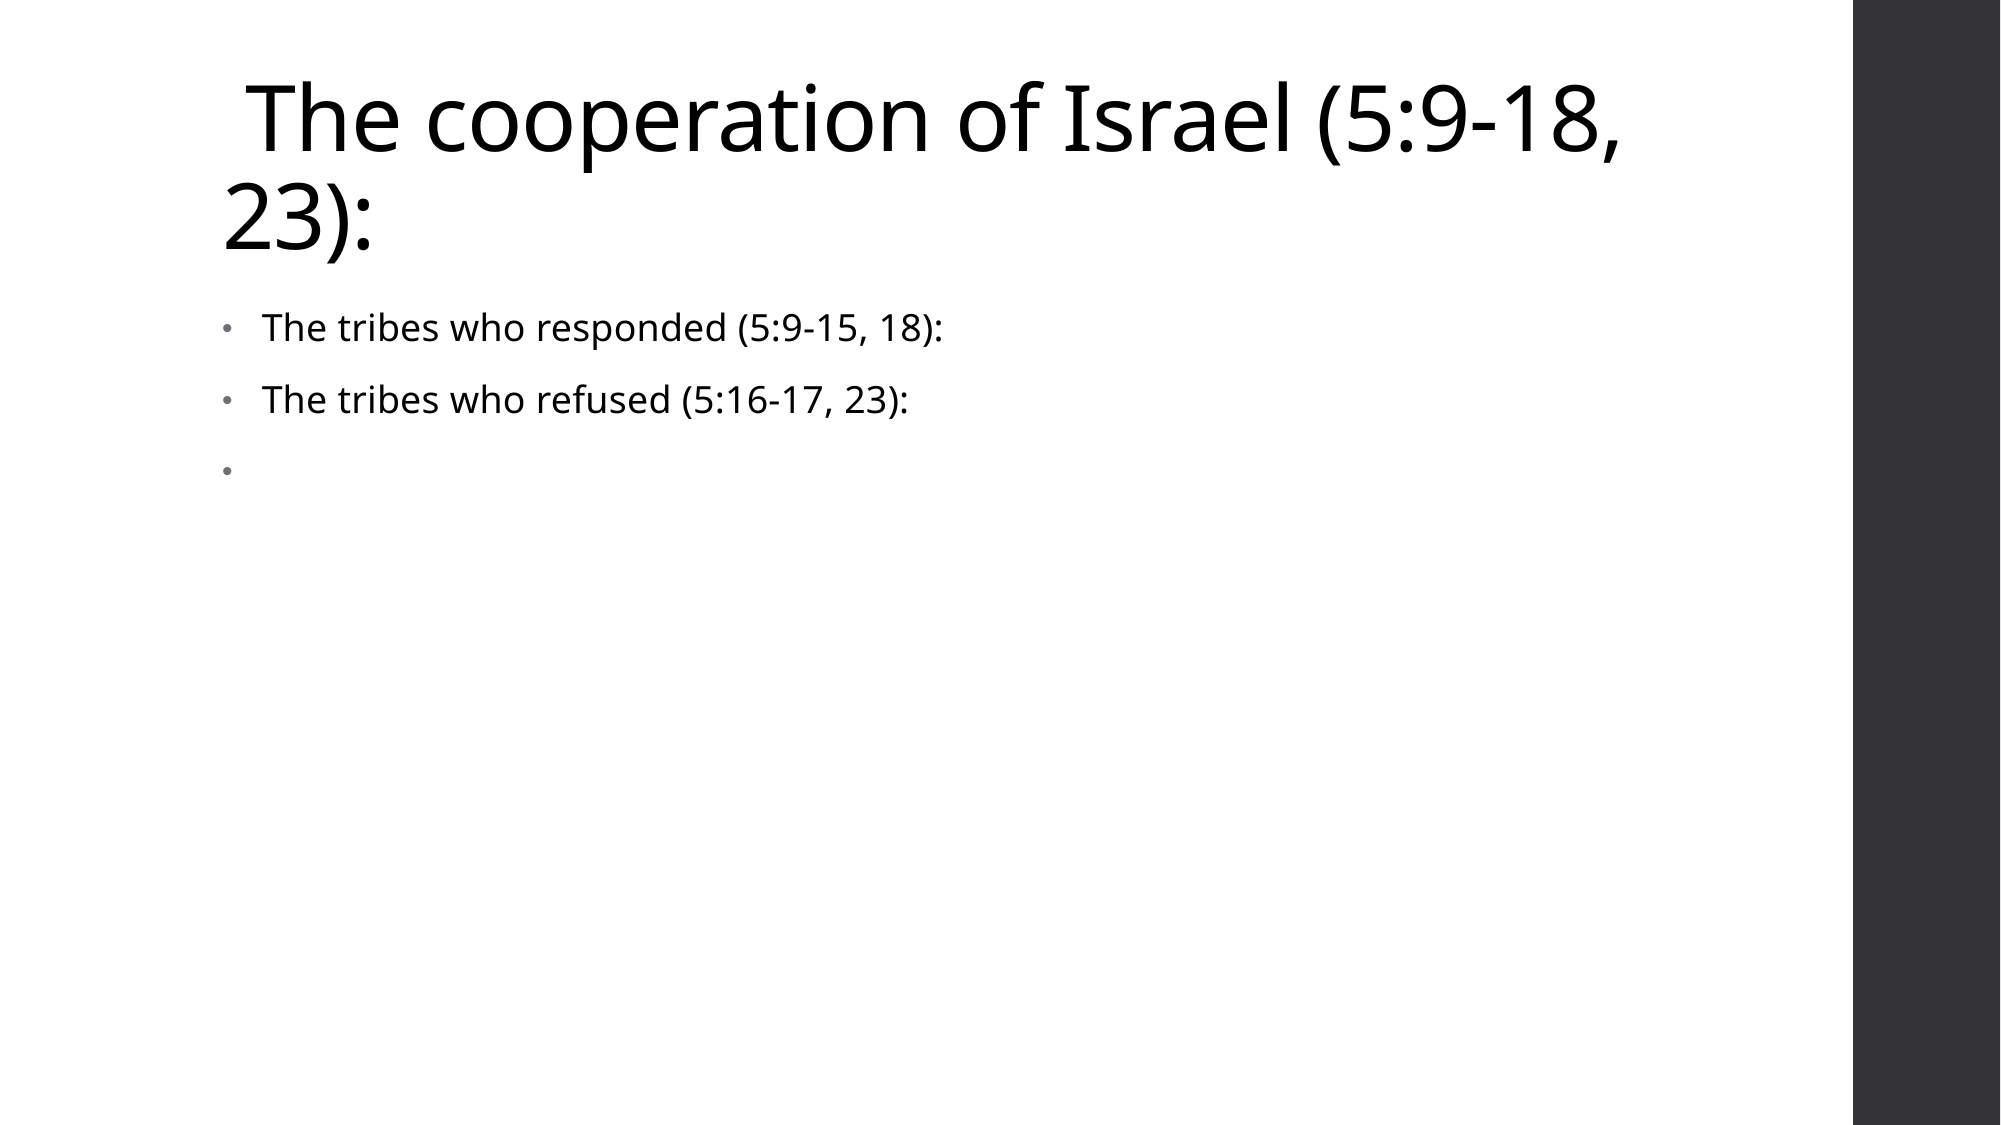

# The cooperation of Israel (5:9-18, 23):
 The tribes who responded (5:9-15, 18):
 The tribes who refused (5:16-17, 23):